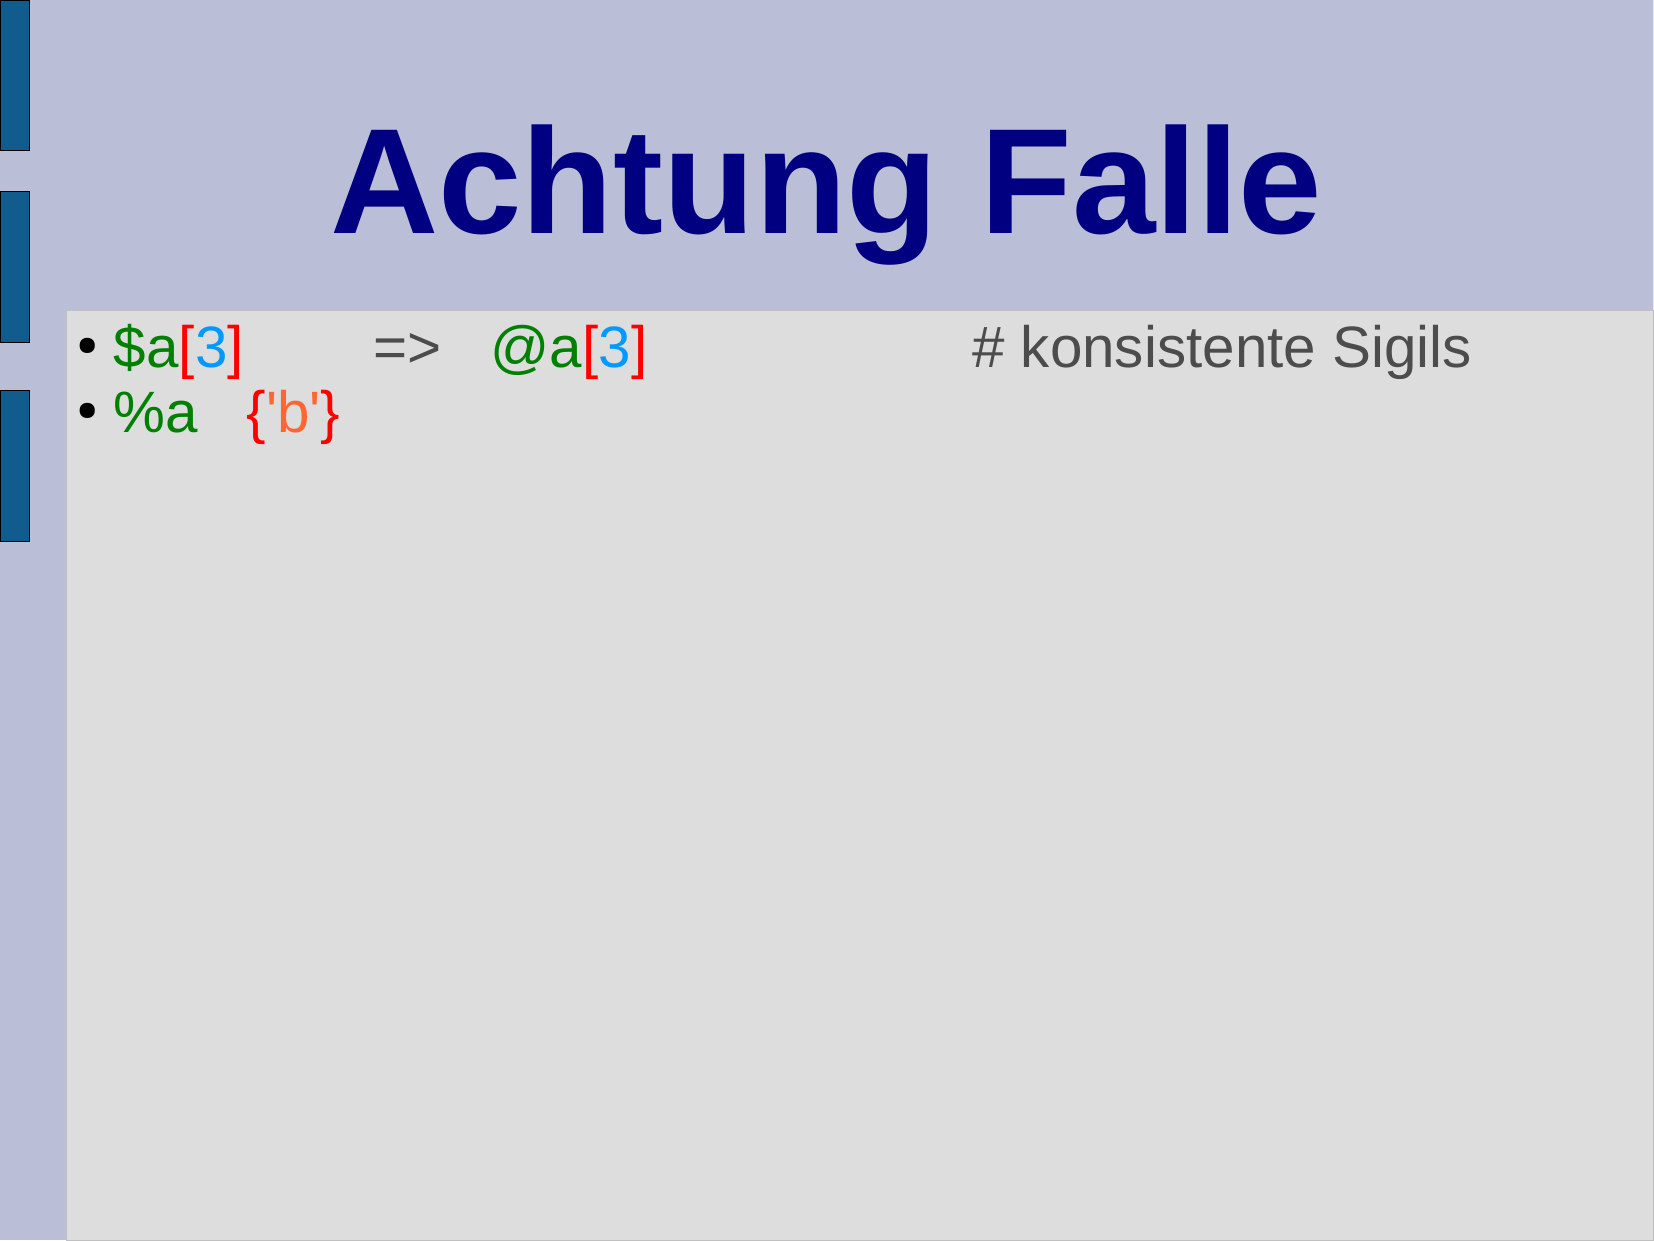

# Achtung Falle
 $a[3] => @a[3] # konsistente Sigils
 %a {'b'}